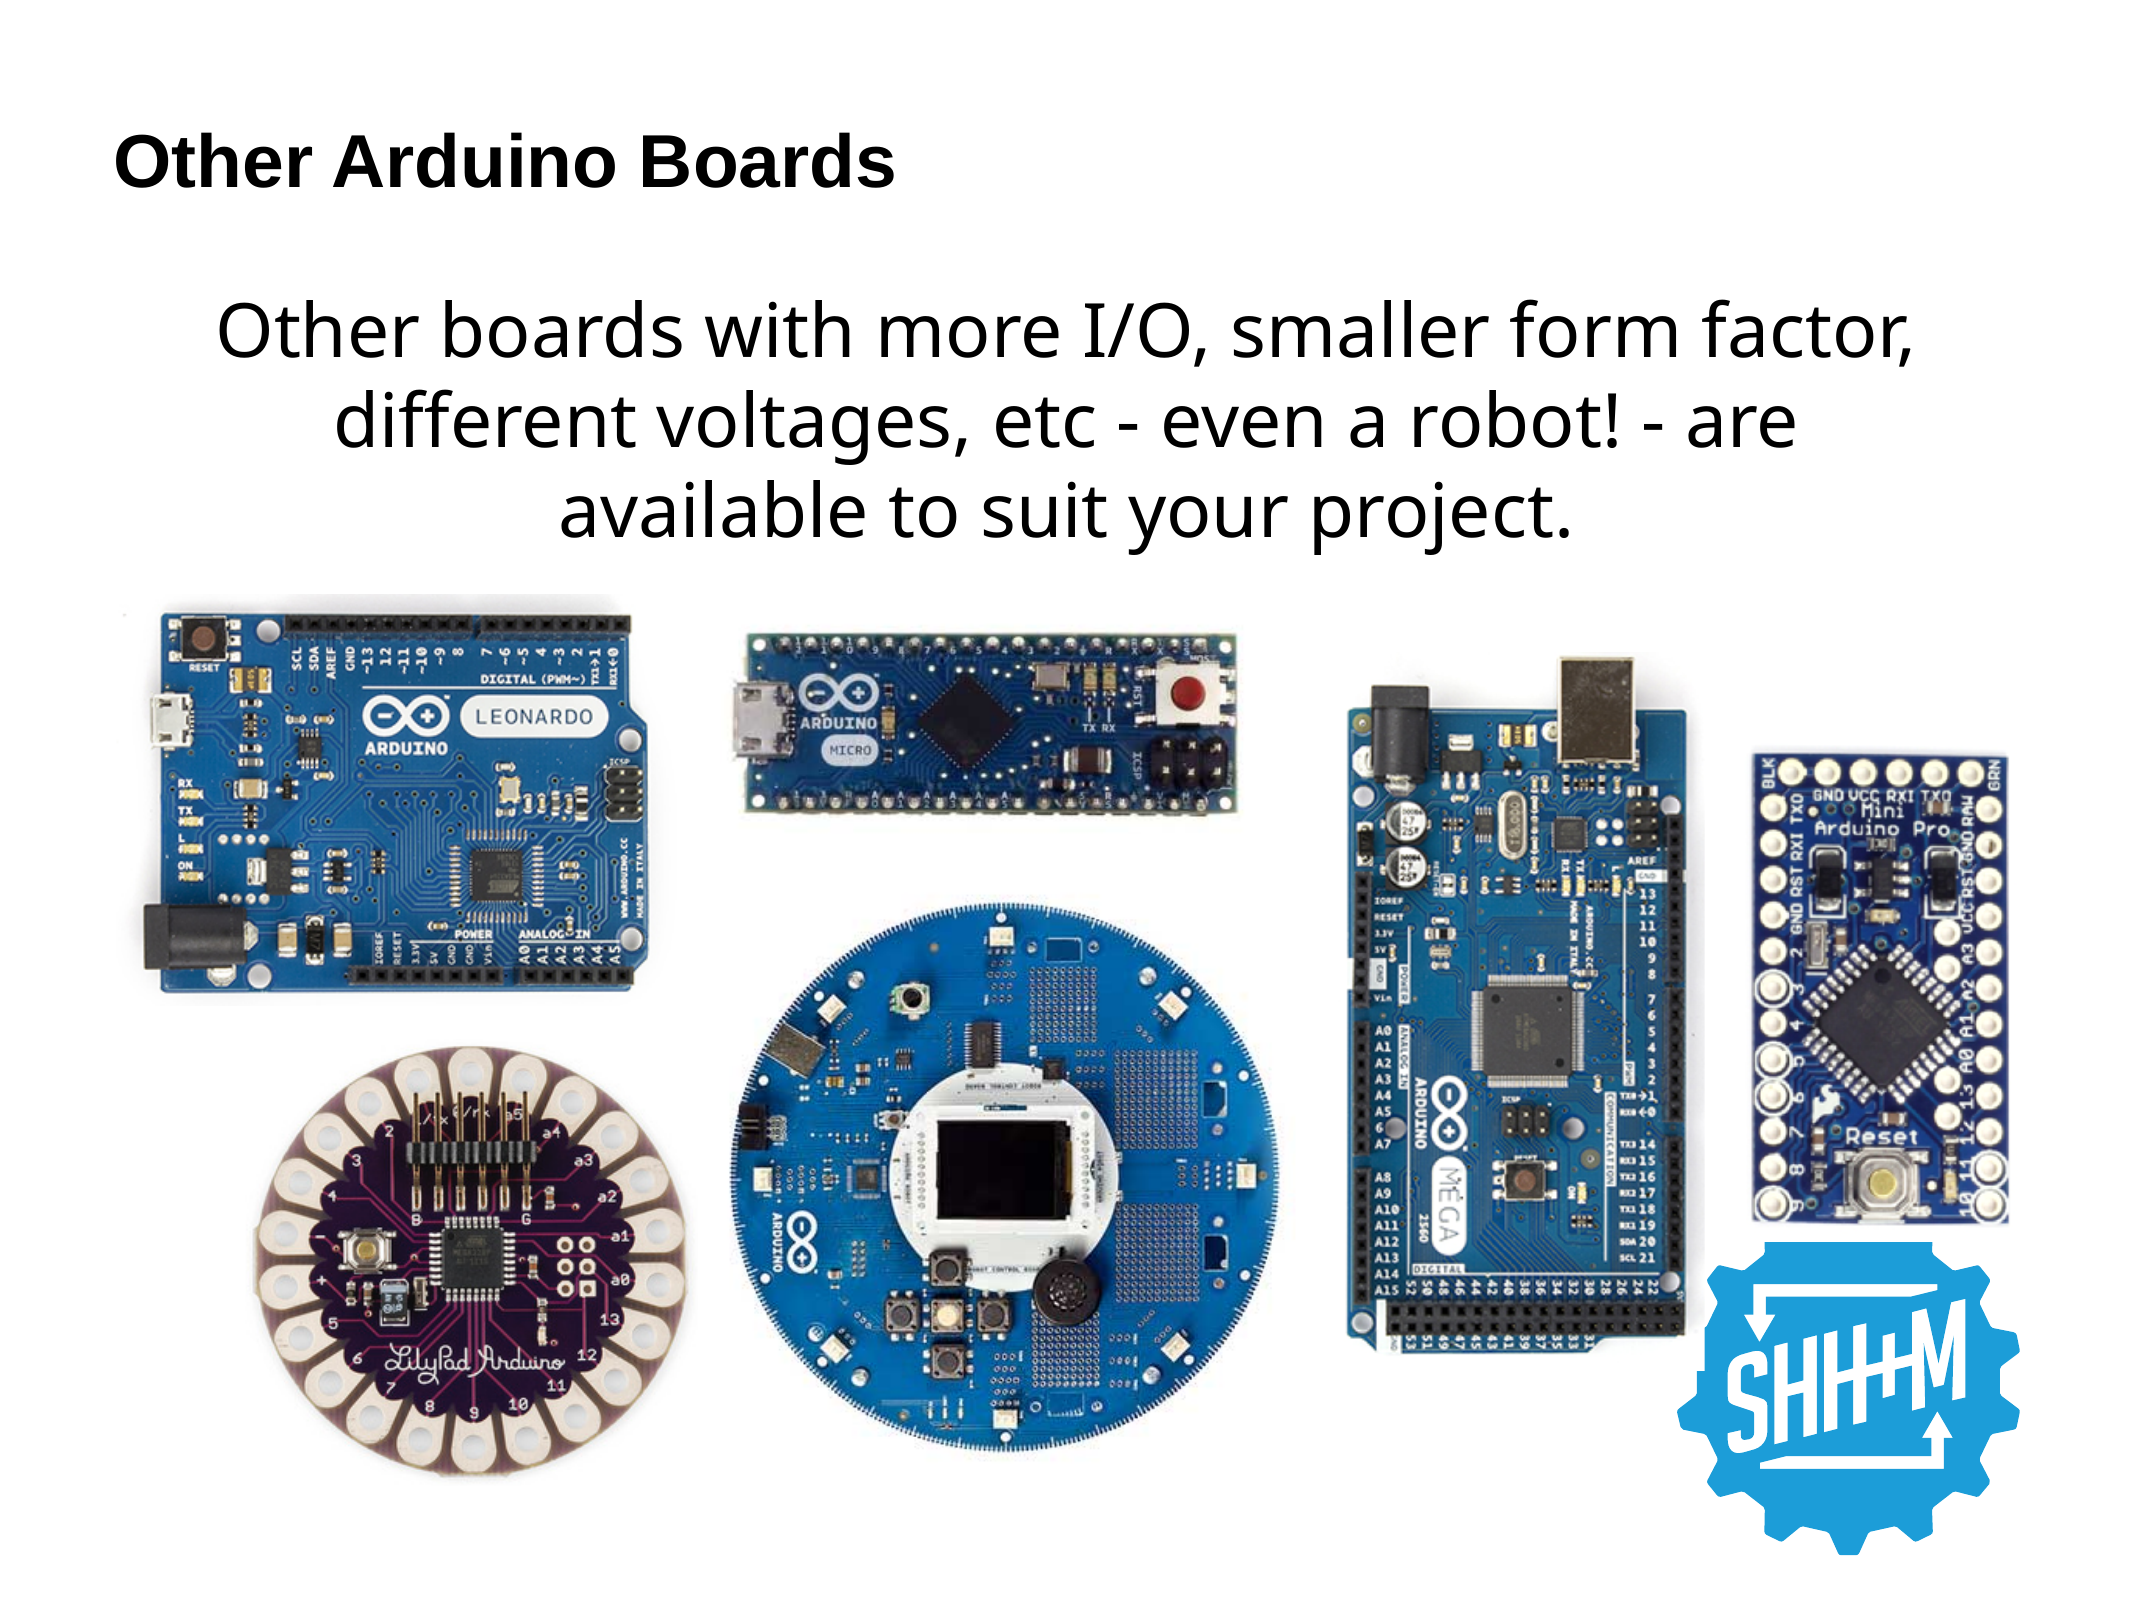

Other Arduino Boards
Other boards with more I/O, smaller form factor, different voltages, etc - even a robot! - are available to suit your project.